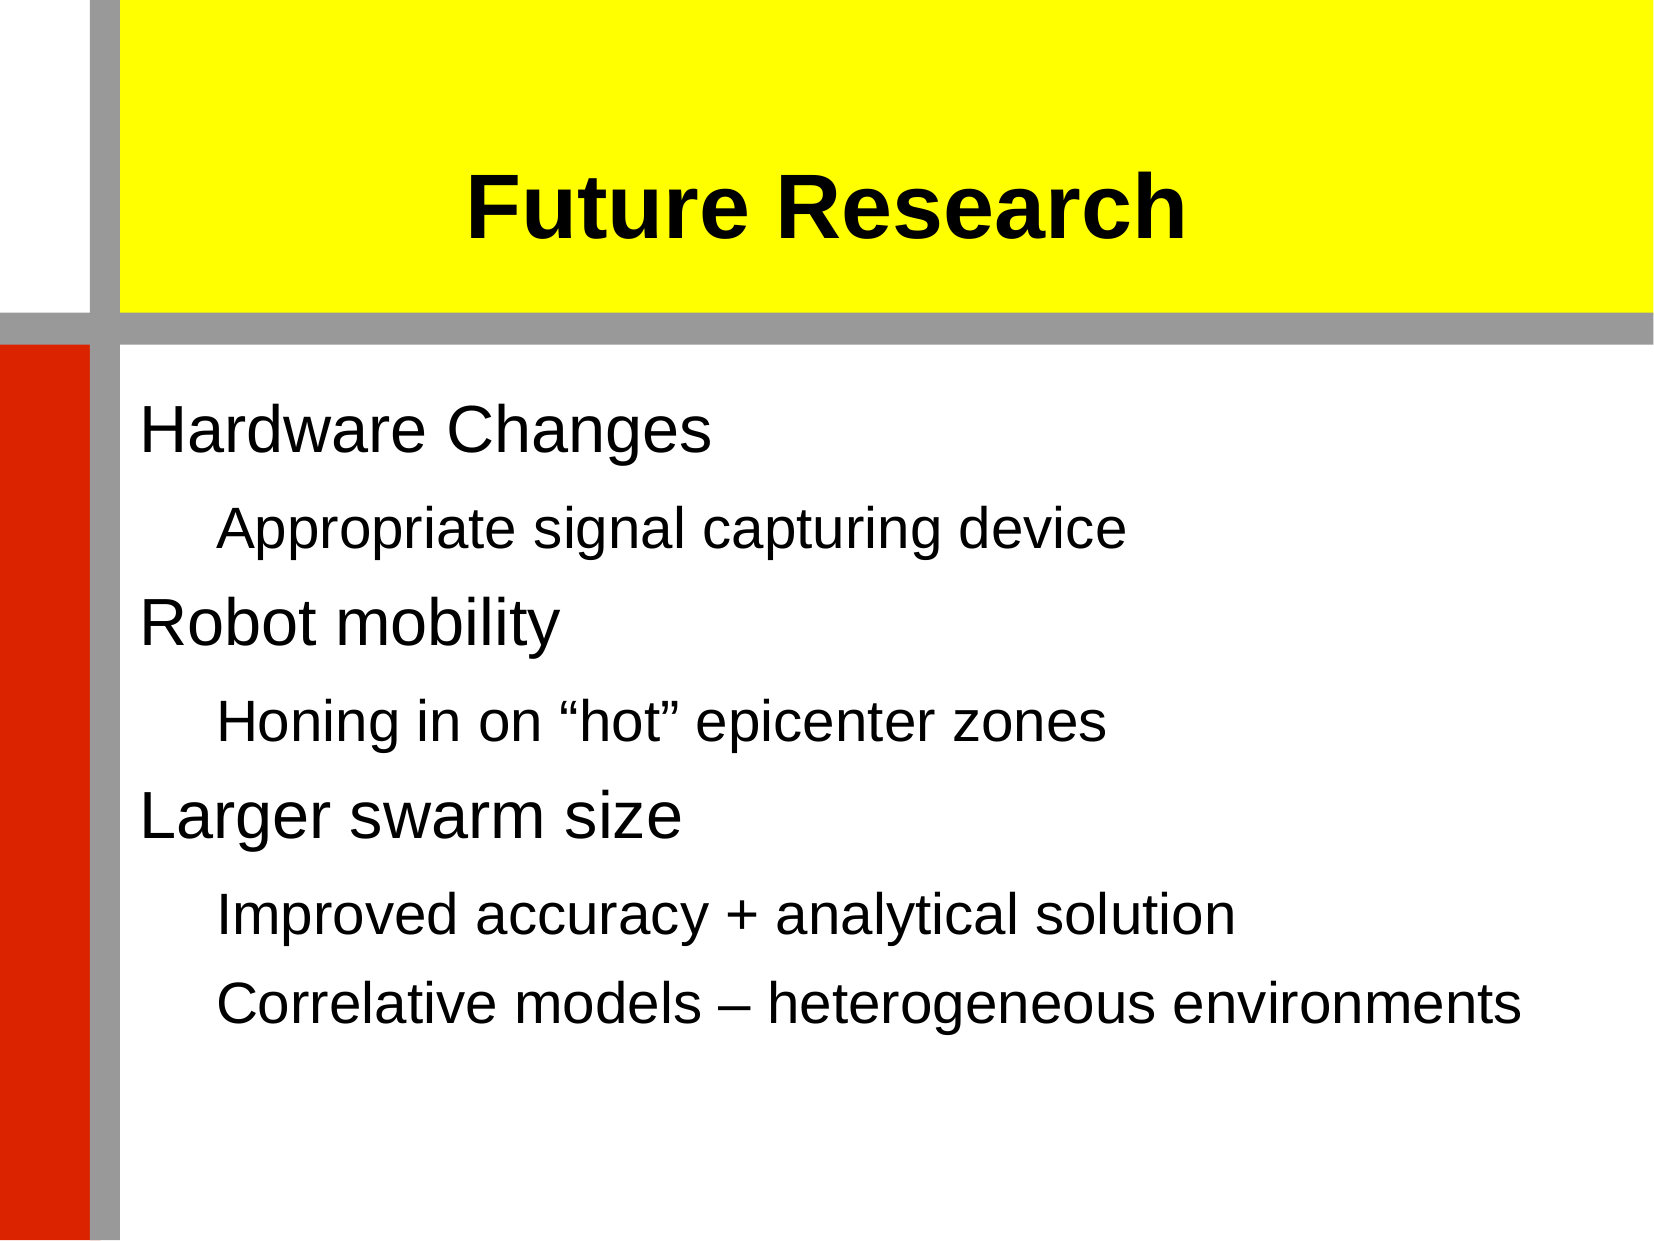

# Future Research
Hardware Changes
Appropriate signal capturing device
Robot mobility
Honing in on “hot” epicenter zones
Larger swarm size
Improved accuracy + analytical solution
Correlative models – heterogeneous environments